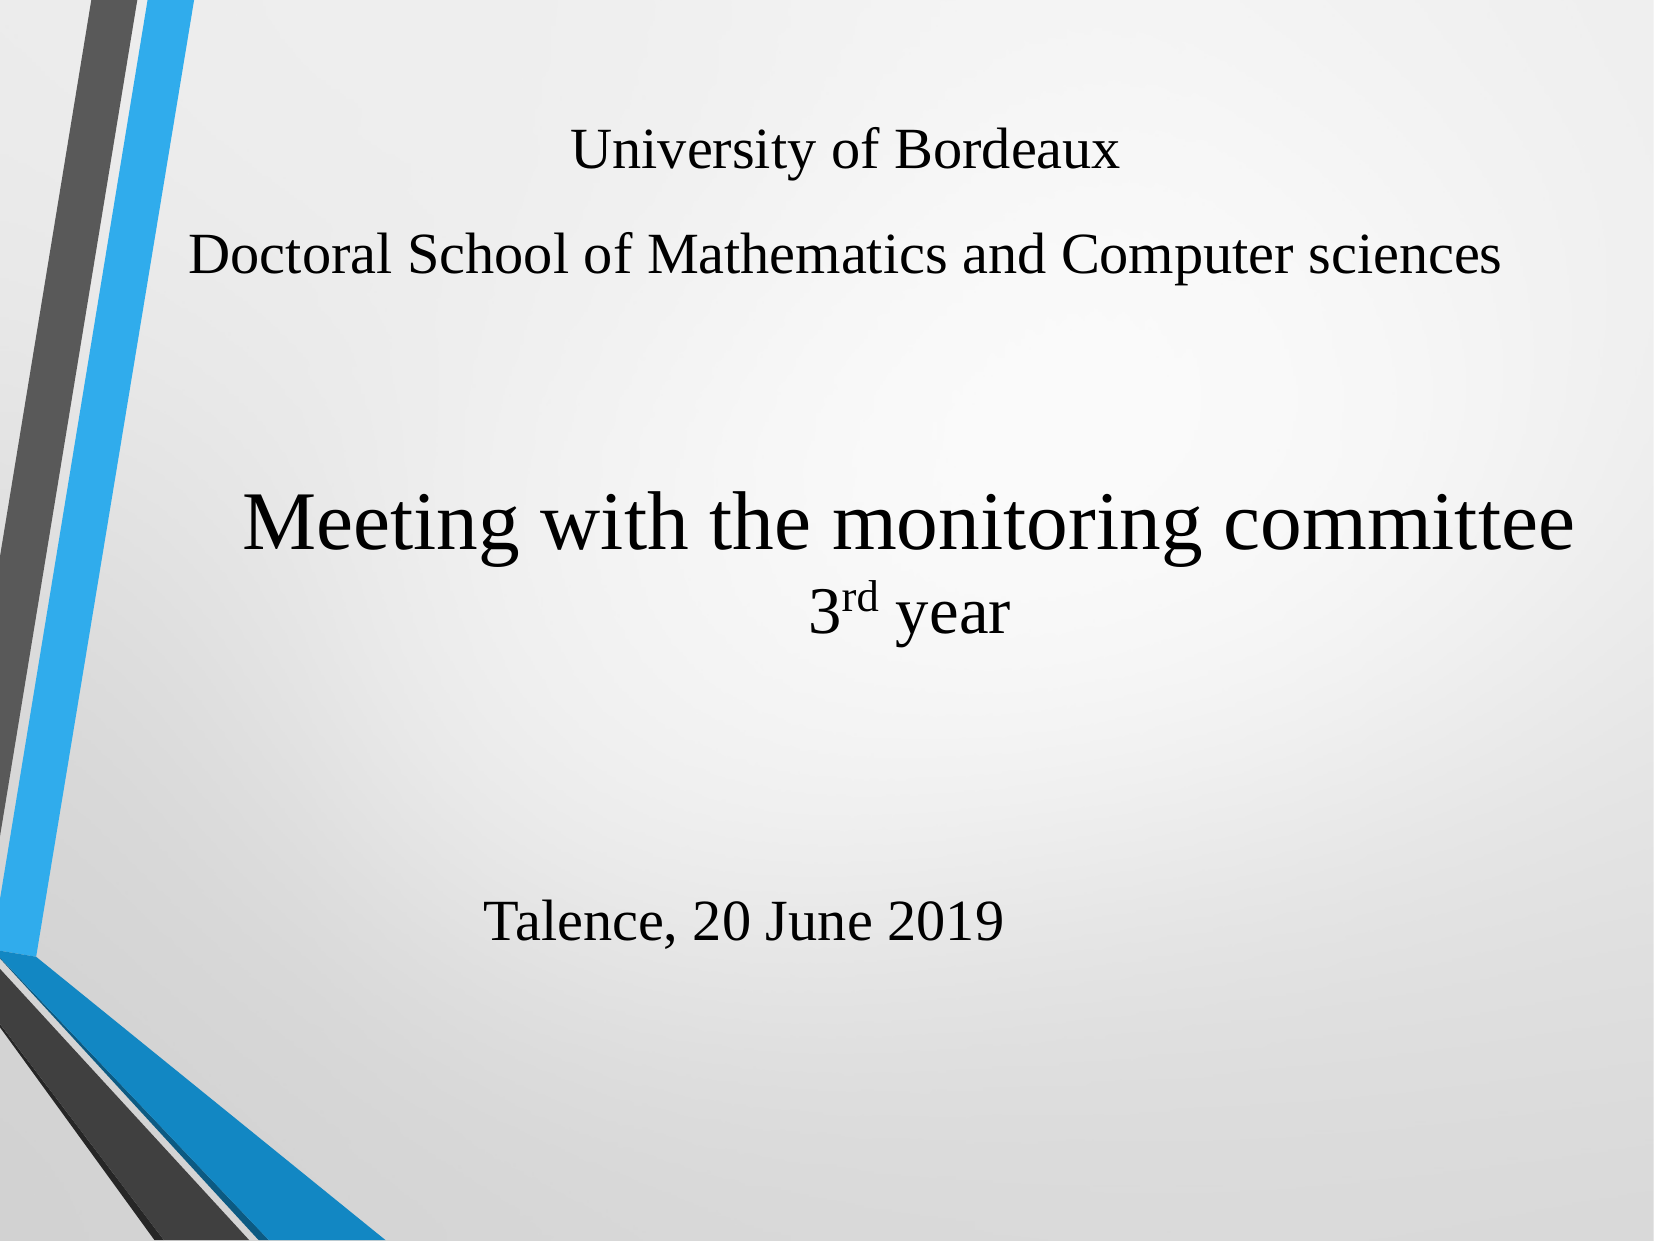

University of Bordeaux
Doctoral School of Mathematics and Computer sciences
Meeting with the monitoring committee
3rd year
# Talence, 20 June 2019